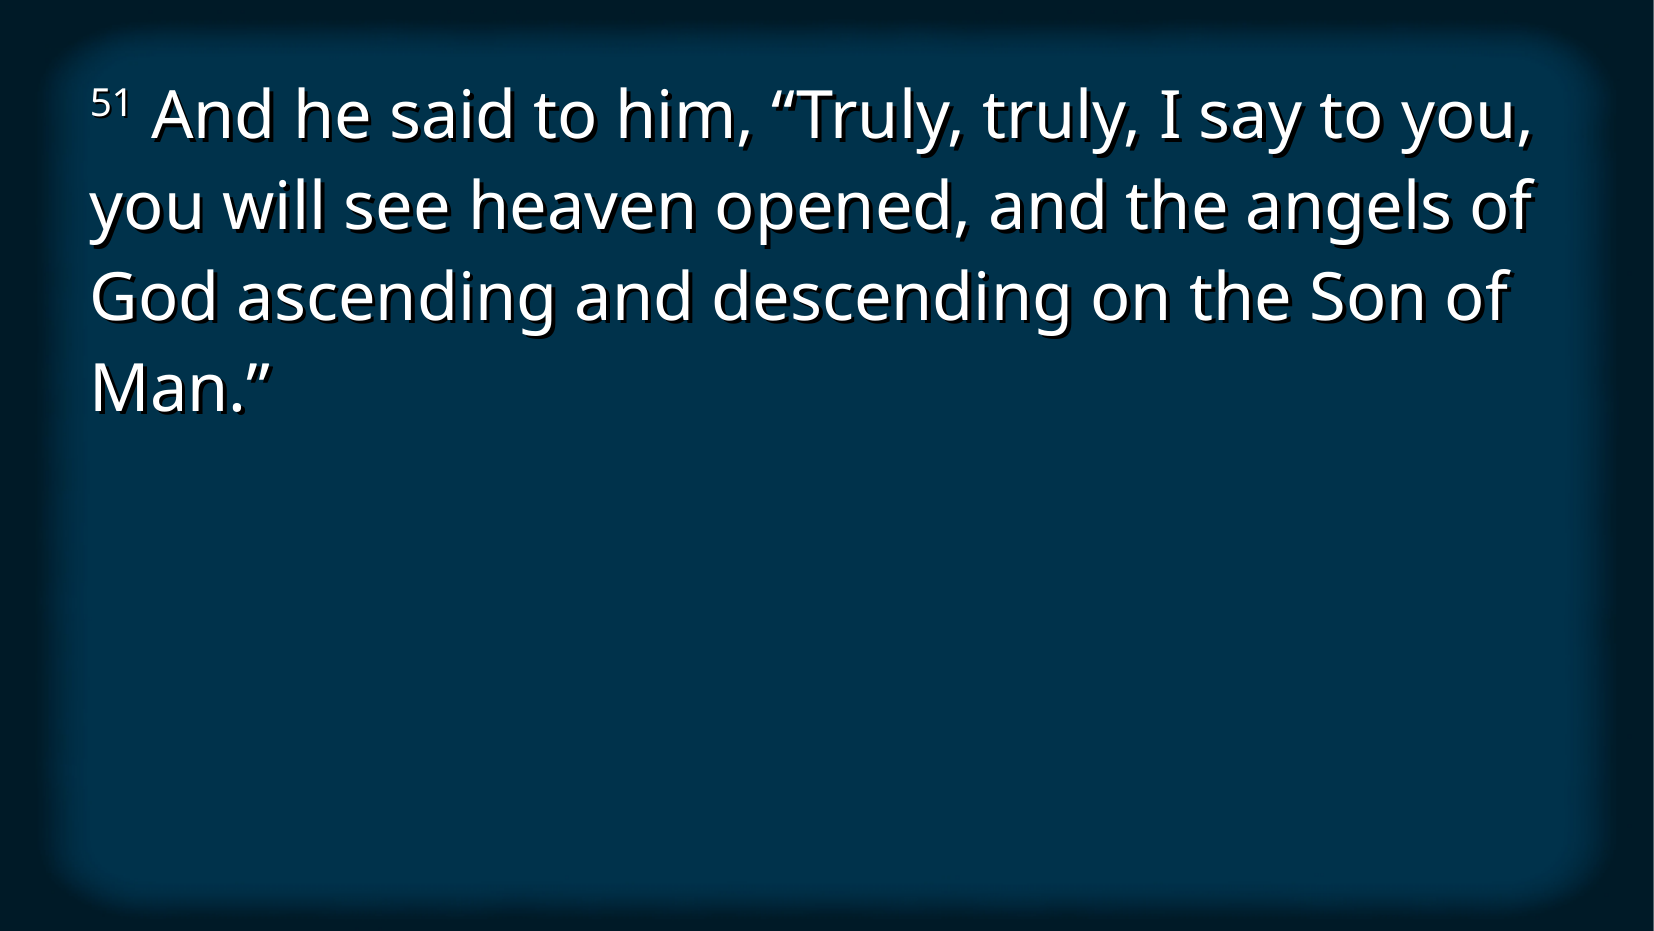

51 And he said to him, “Truly, truly, I say to you, you will see heaven opened, and the angels of God ascending and descending on the Son of Man.”